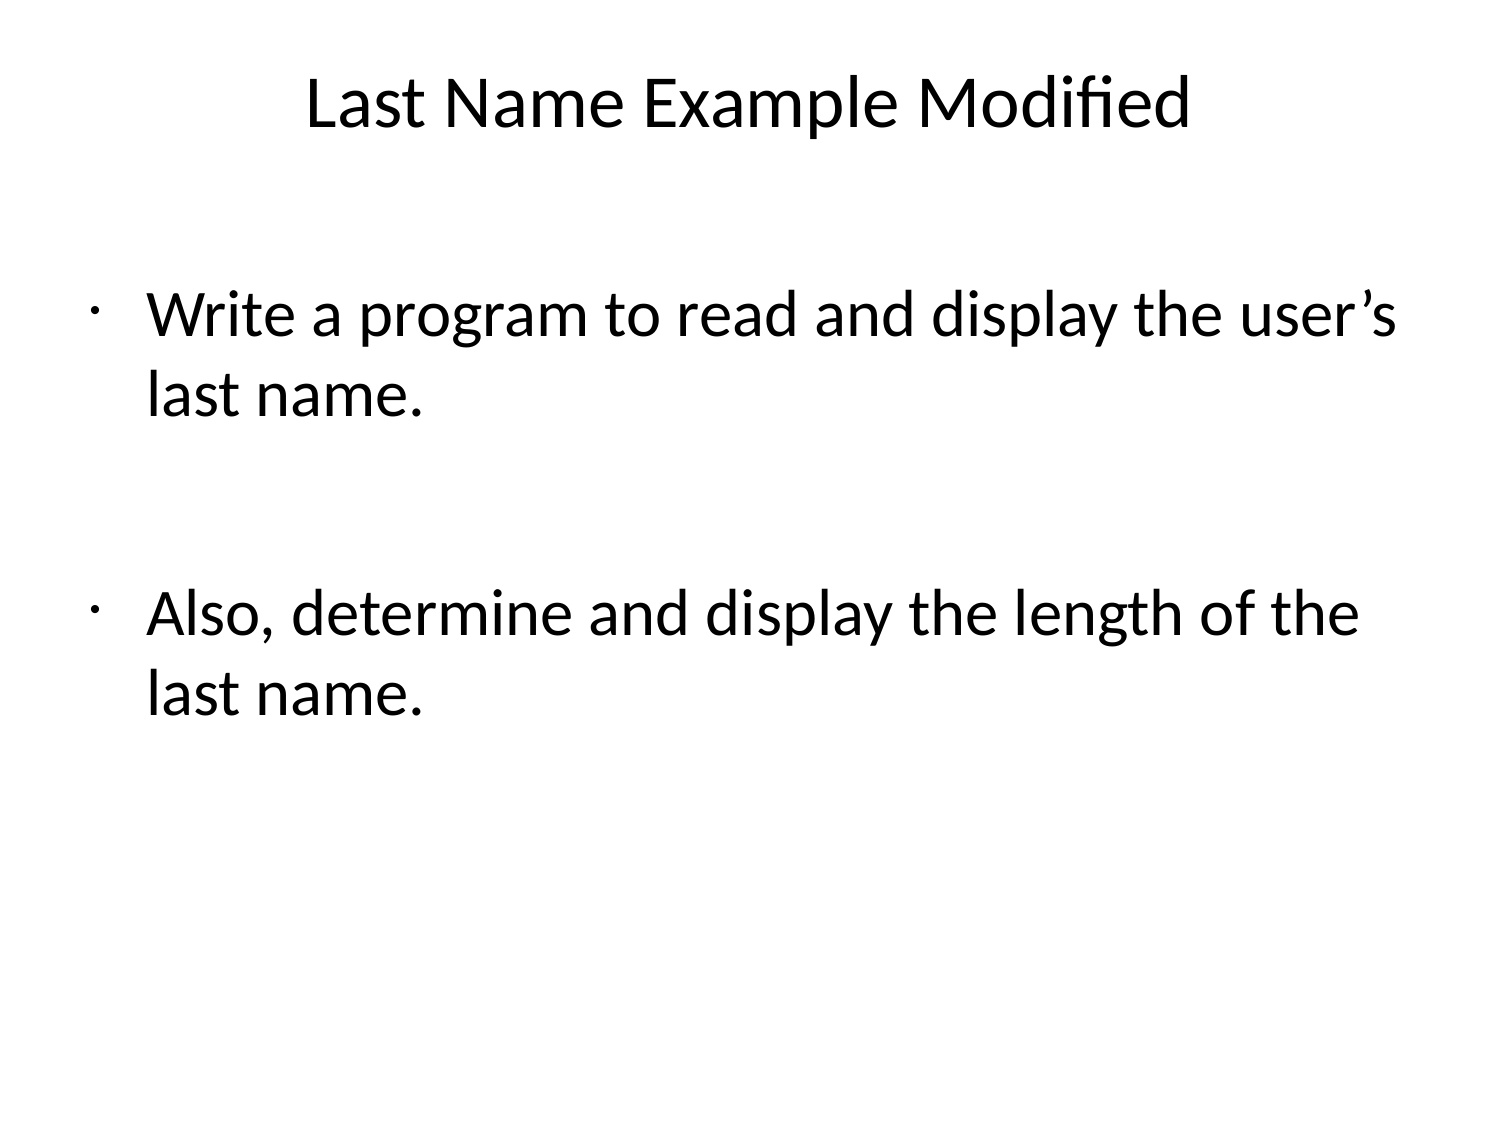

# Last Name Example Modified
Write a program to read and display the user’s last name.
Also, determine and display the length of the last name.